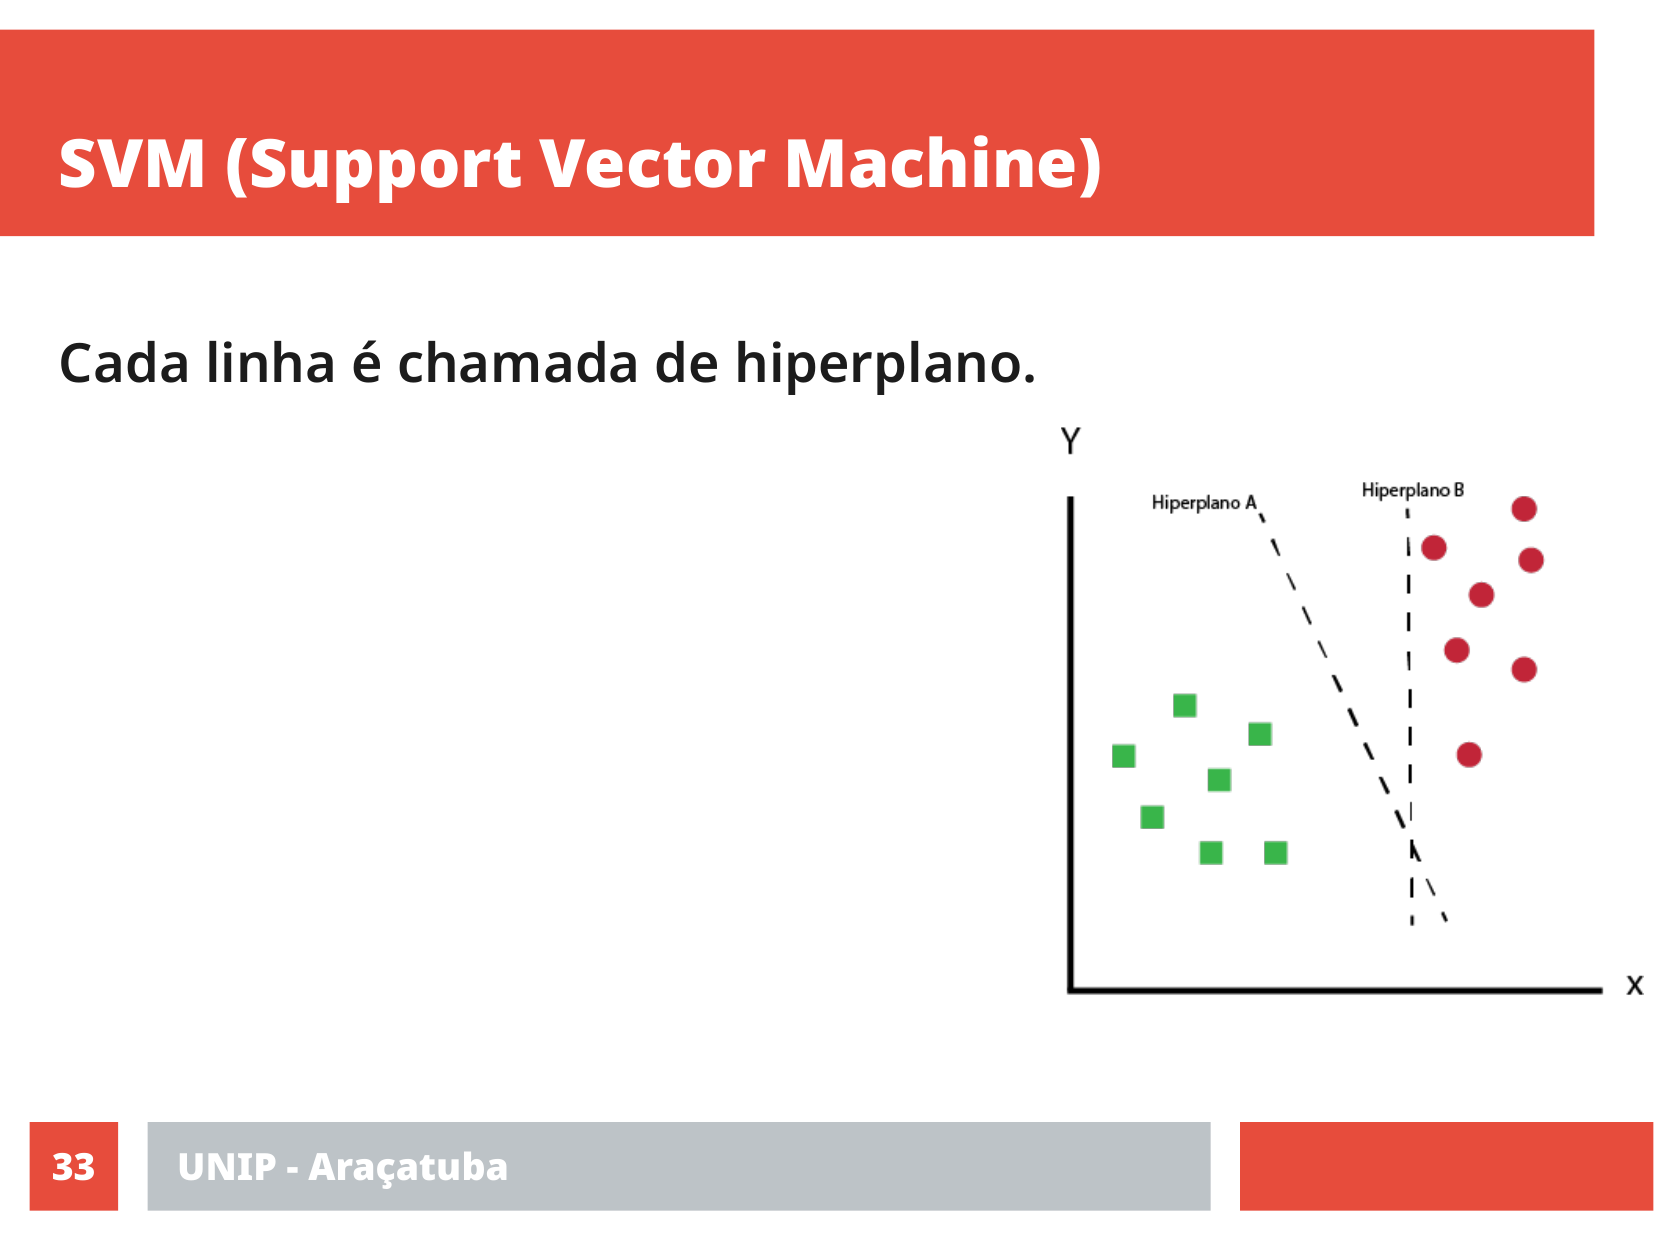

# SVM (Support Vector Machine)
Cada linha é chamada de hiperplano.
33
UNIP - Araçatuba